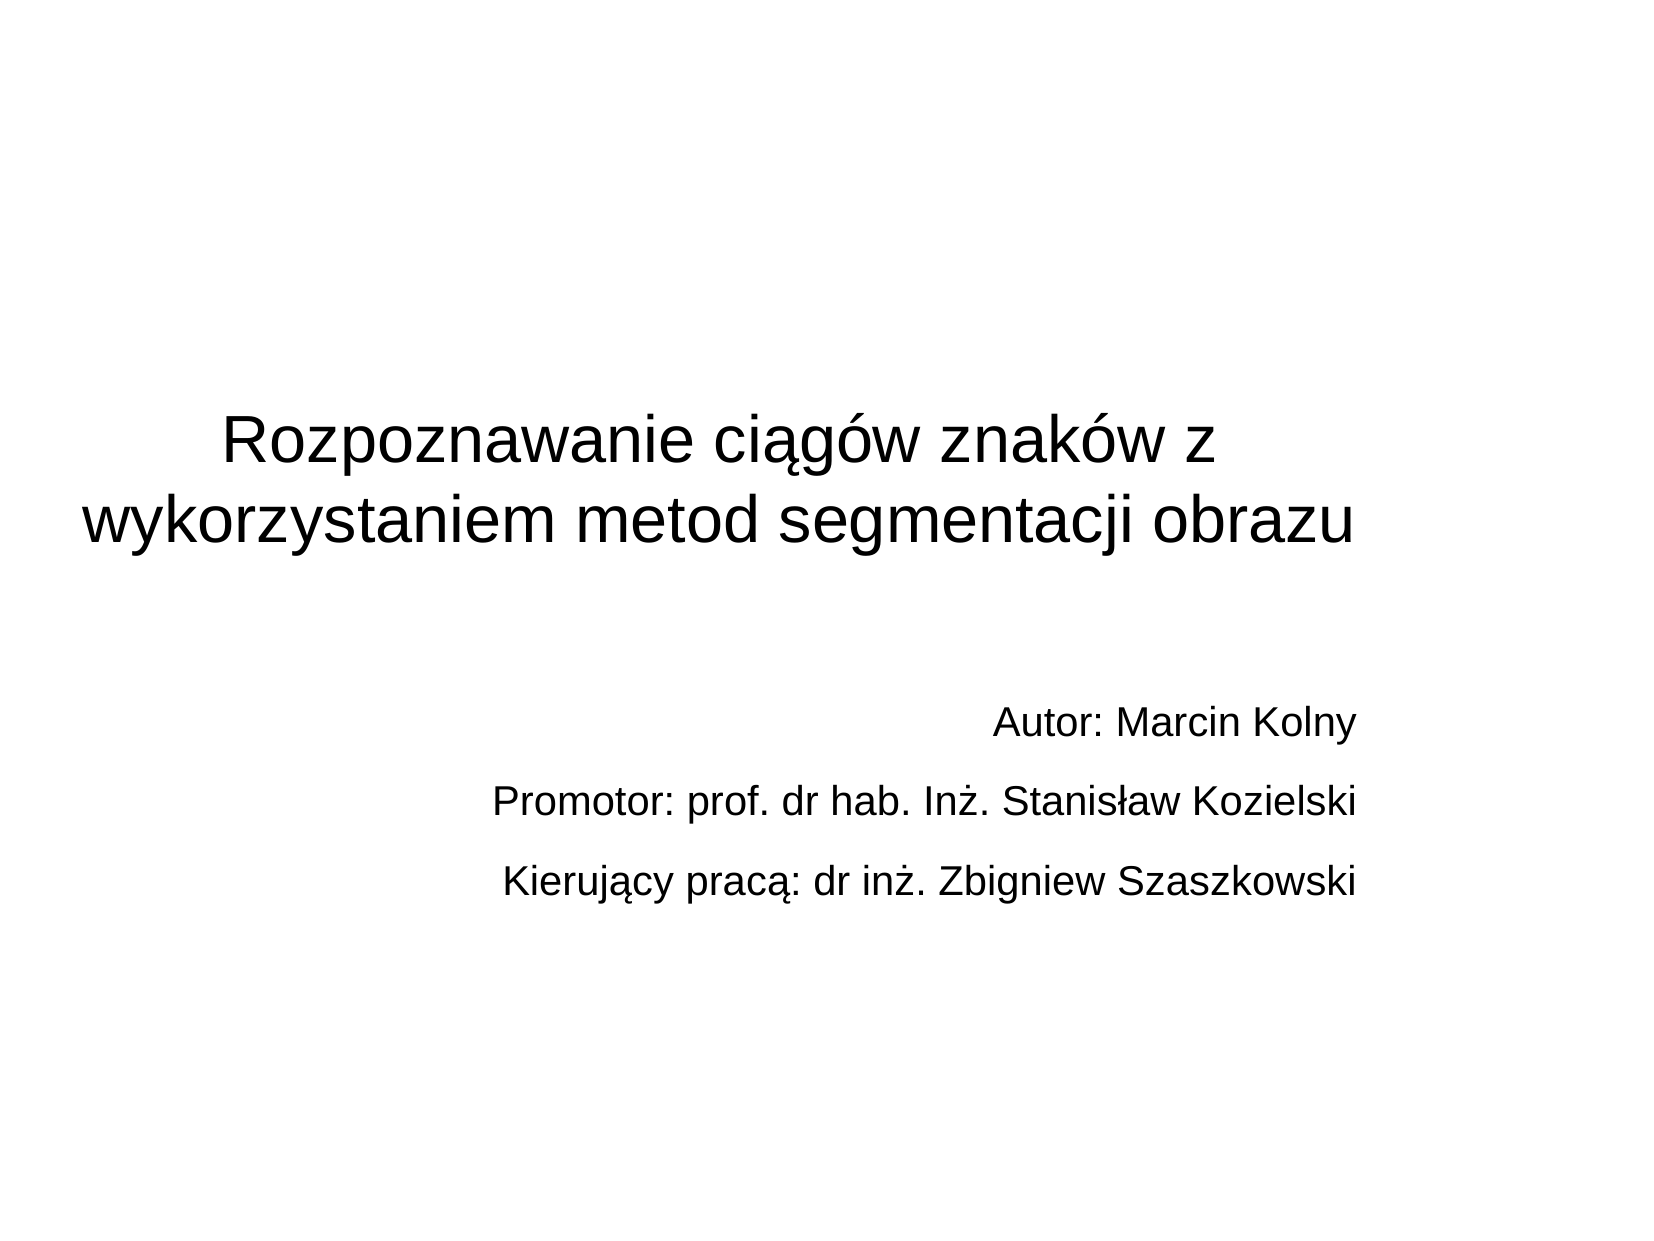

# Rozpoznawanie ciągów znaków z wykorzystaniem metod segmentacji obrazu
Autor: Marcin Kolny
Promotor: prof. dr hab. Inż. Stanisław Kozielski
Kierujący pracą: dr inż. Zbigniew Szaszkowski